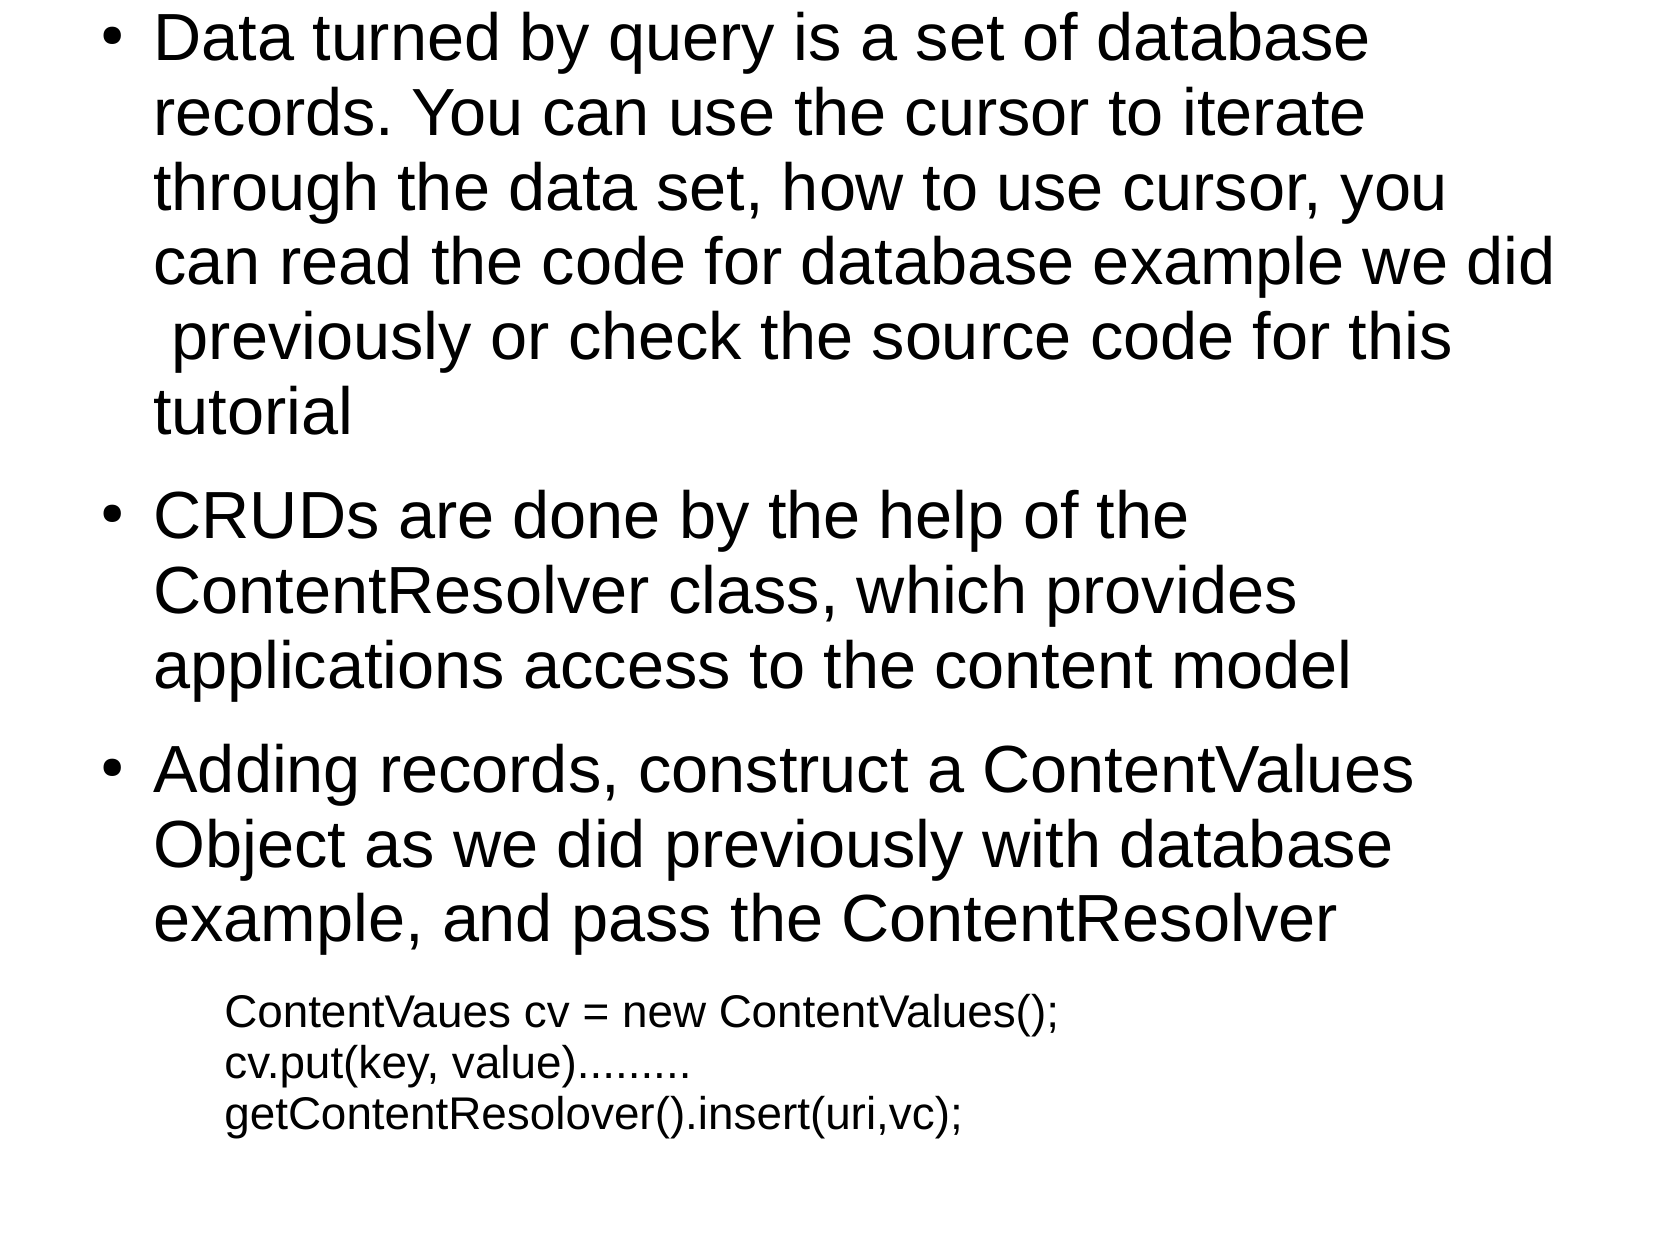

# Data turned by query is a set of database records. You can use the cursor to iterate through the data set, how to use cursor, you can read the code for database example we did previously or check the source code for this tutorial
CRUDs are done by the help of the ContentResolver class, which provides applications access to the content model
Adding records, construct a ContentValues Object as we did previously with database example, and pass the ContentResolver
ContentVaues cv = new ContentValues();
cv.put(key, value).........
getContentResolover().insert(uri,vc);